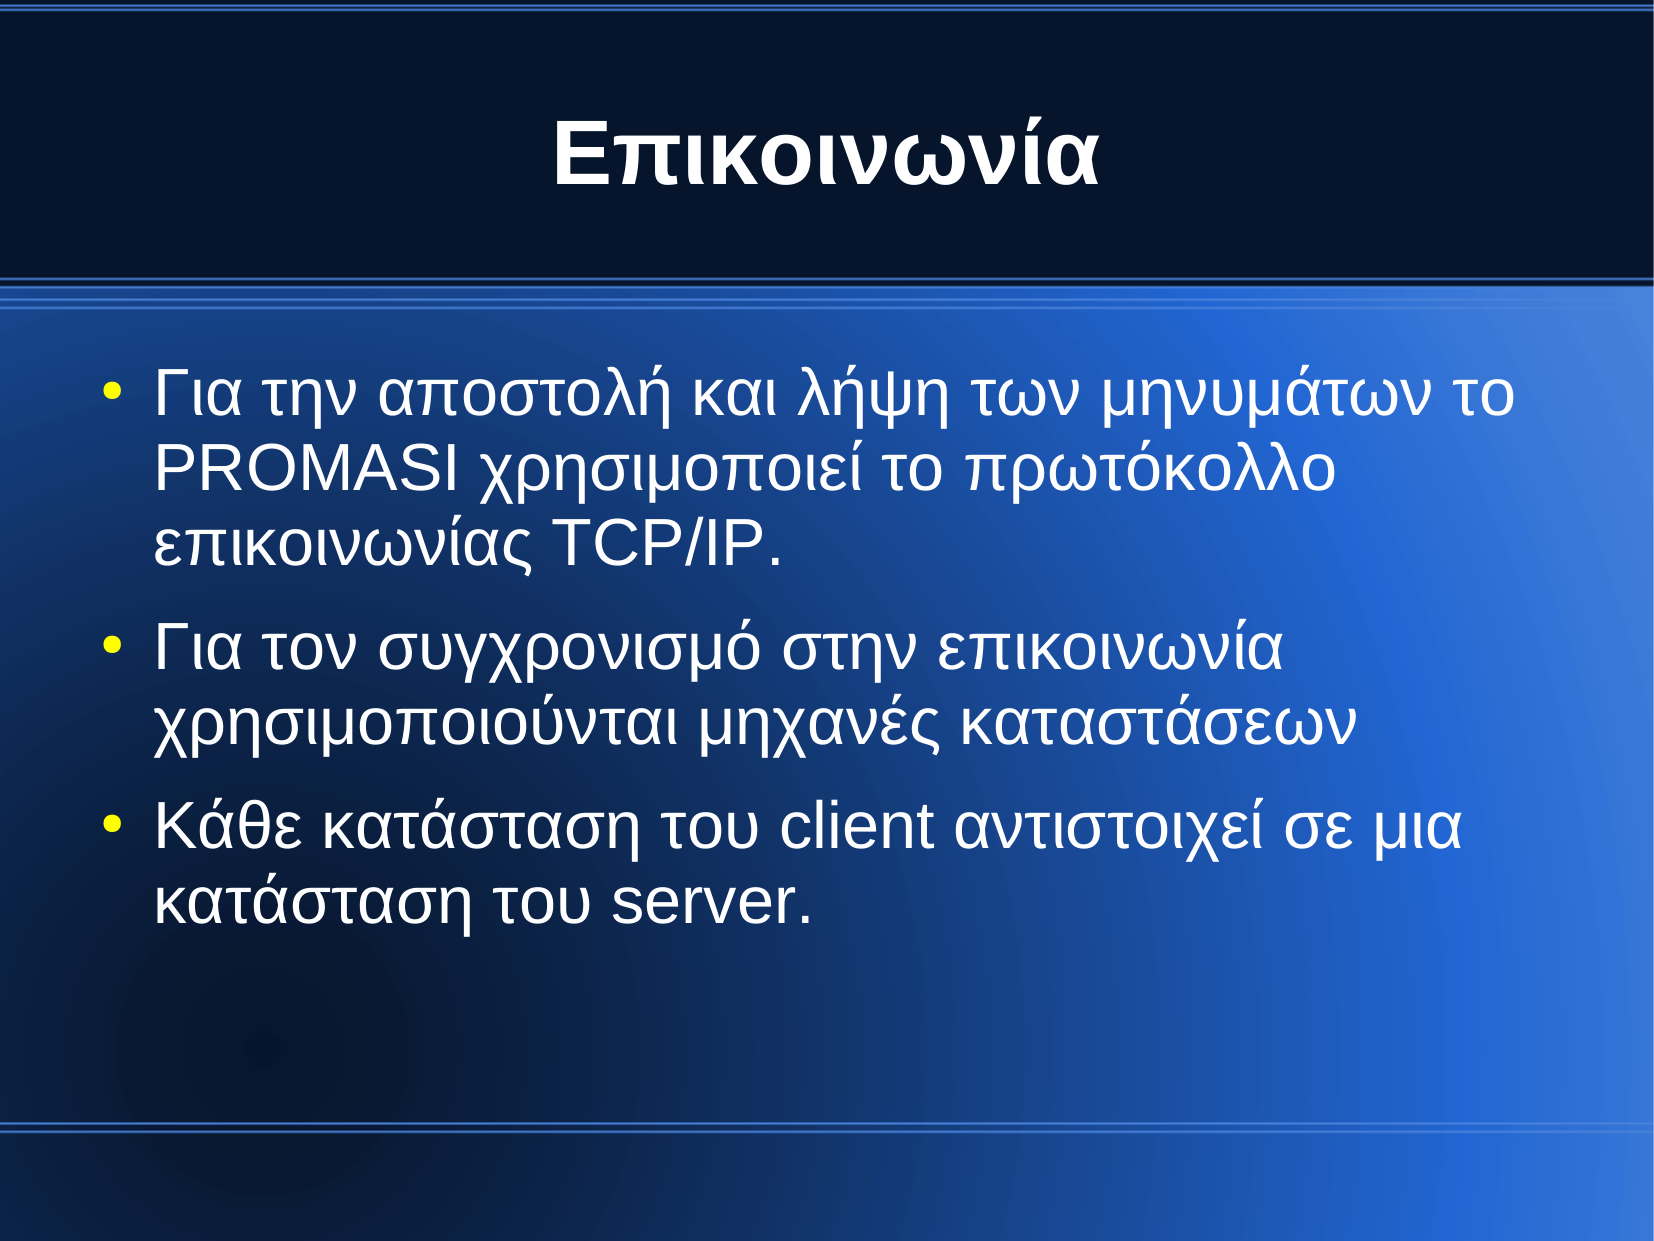

# Επικοινωνία
Για την αποστολή και λήψη των μηνυμάτων το PROMASI χρησιμοποιεί το πρωτόκολλο επικοινωνίας TCP/IP.
Για τον συγχρονισμό στην επικοινωνία χρησιμοποιούνται μηχανές καταστάσεων
Κάθε κατάσταση του client αντιστοιχεί σε μια κατάσταση του server.